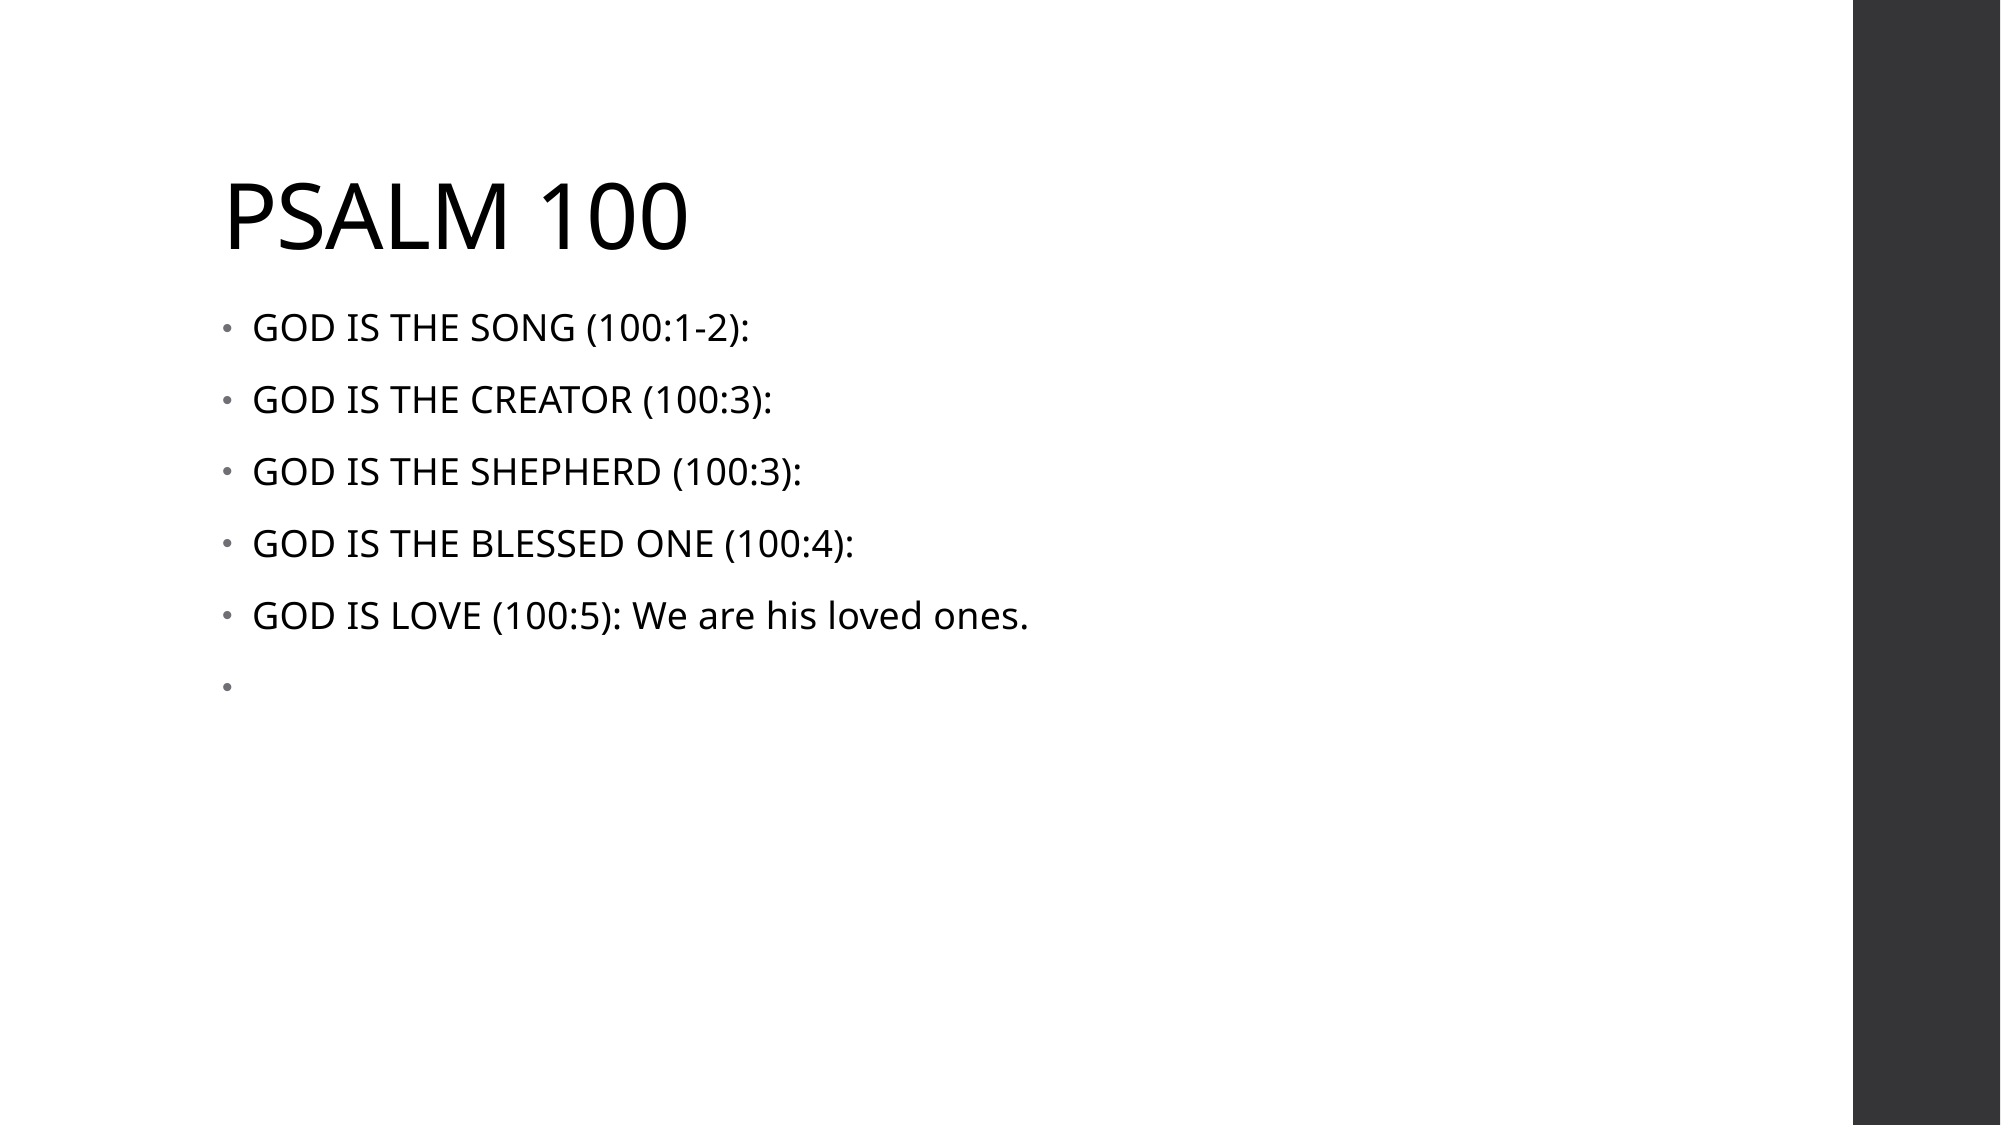

# PSALM 100
GOD IS THE SONG (100:1-2):
GOD IS THE CREATOR (100:3):
GOD IS THE SHEPHERD (100:3):
GOD IS THE BLESSED ONE (100:4):
GOD IS LOVE (100:5): We are his loved ones.